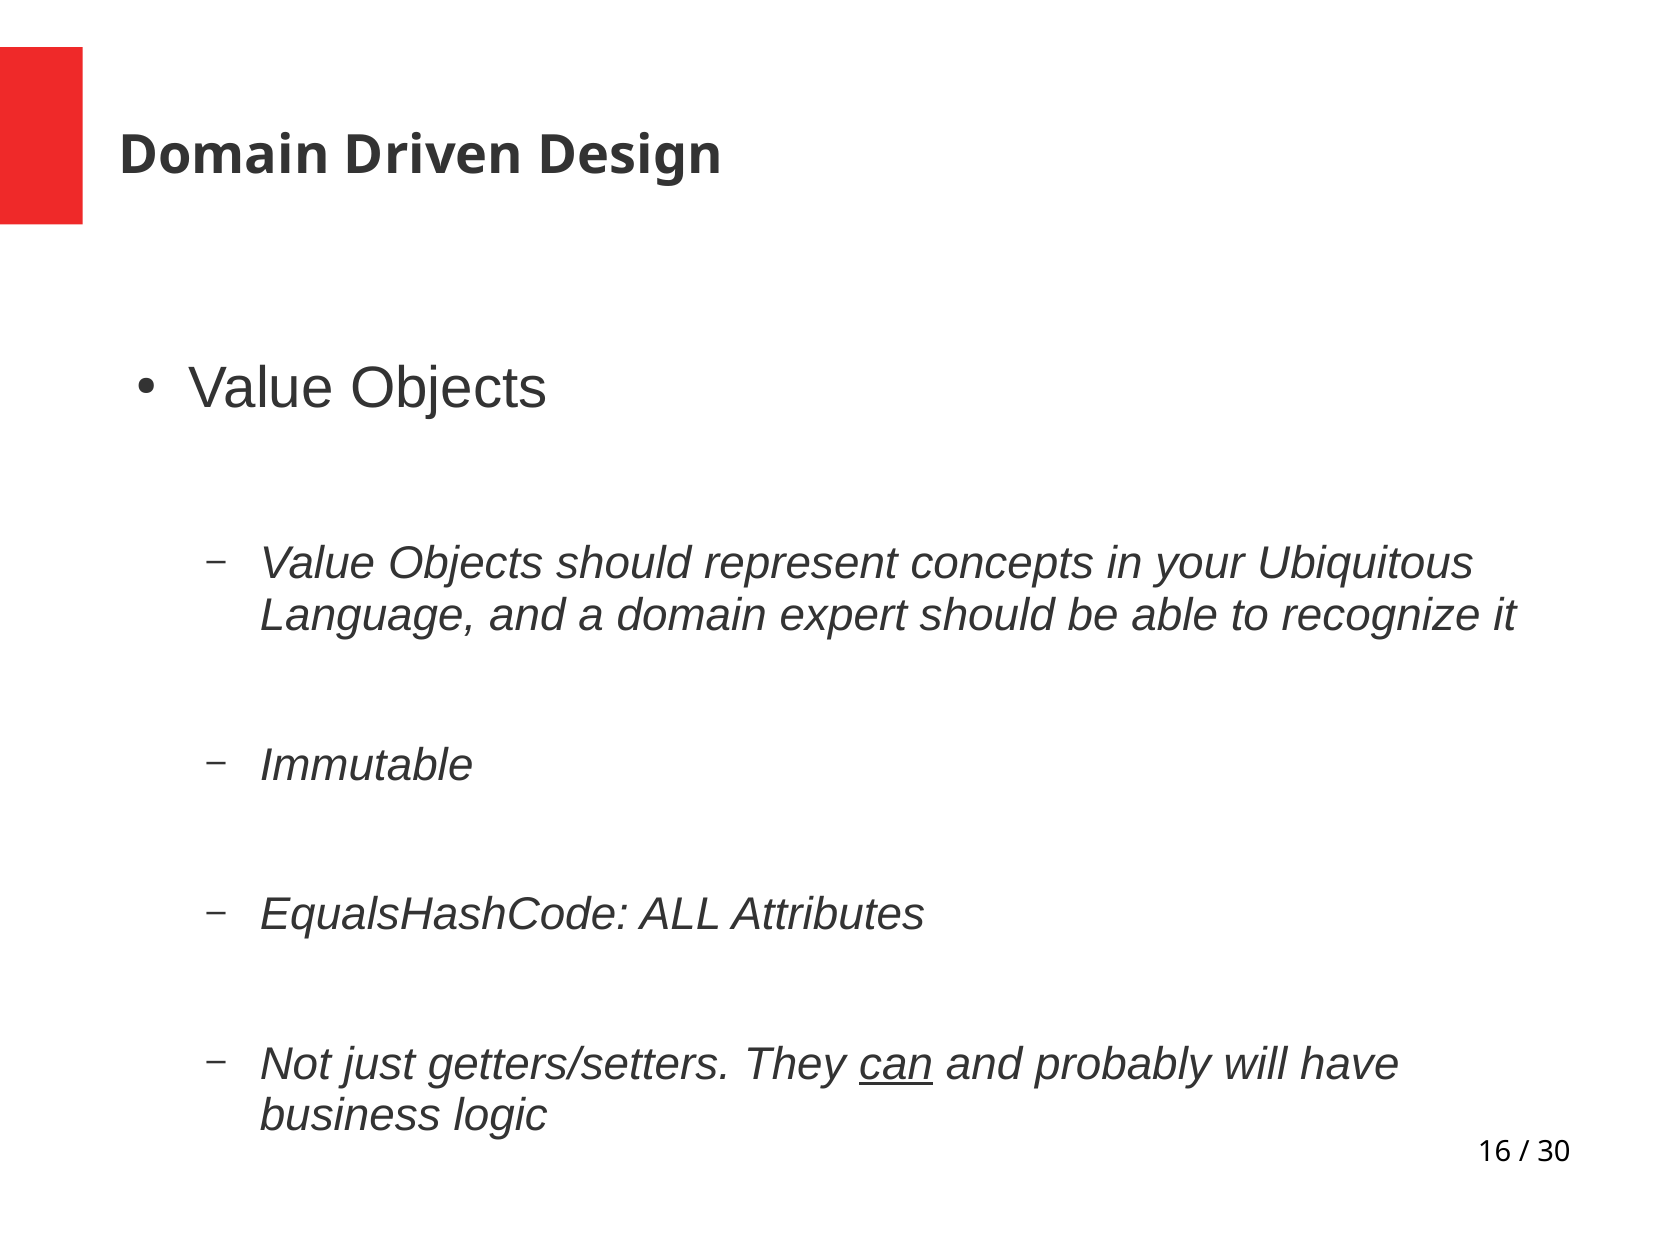

# Domain Driven Design
Value Objects
Value Objects should represent concepts in your Ubiquitous Language, and a domain expert should be able to recognize it
Immutable
EqualsHashCode: ALL Attributes
Not just getters/setters. They can and probably will have business logic
16